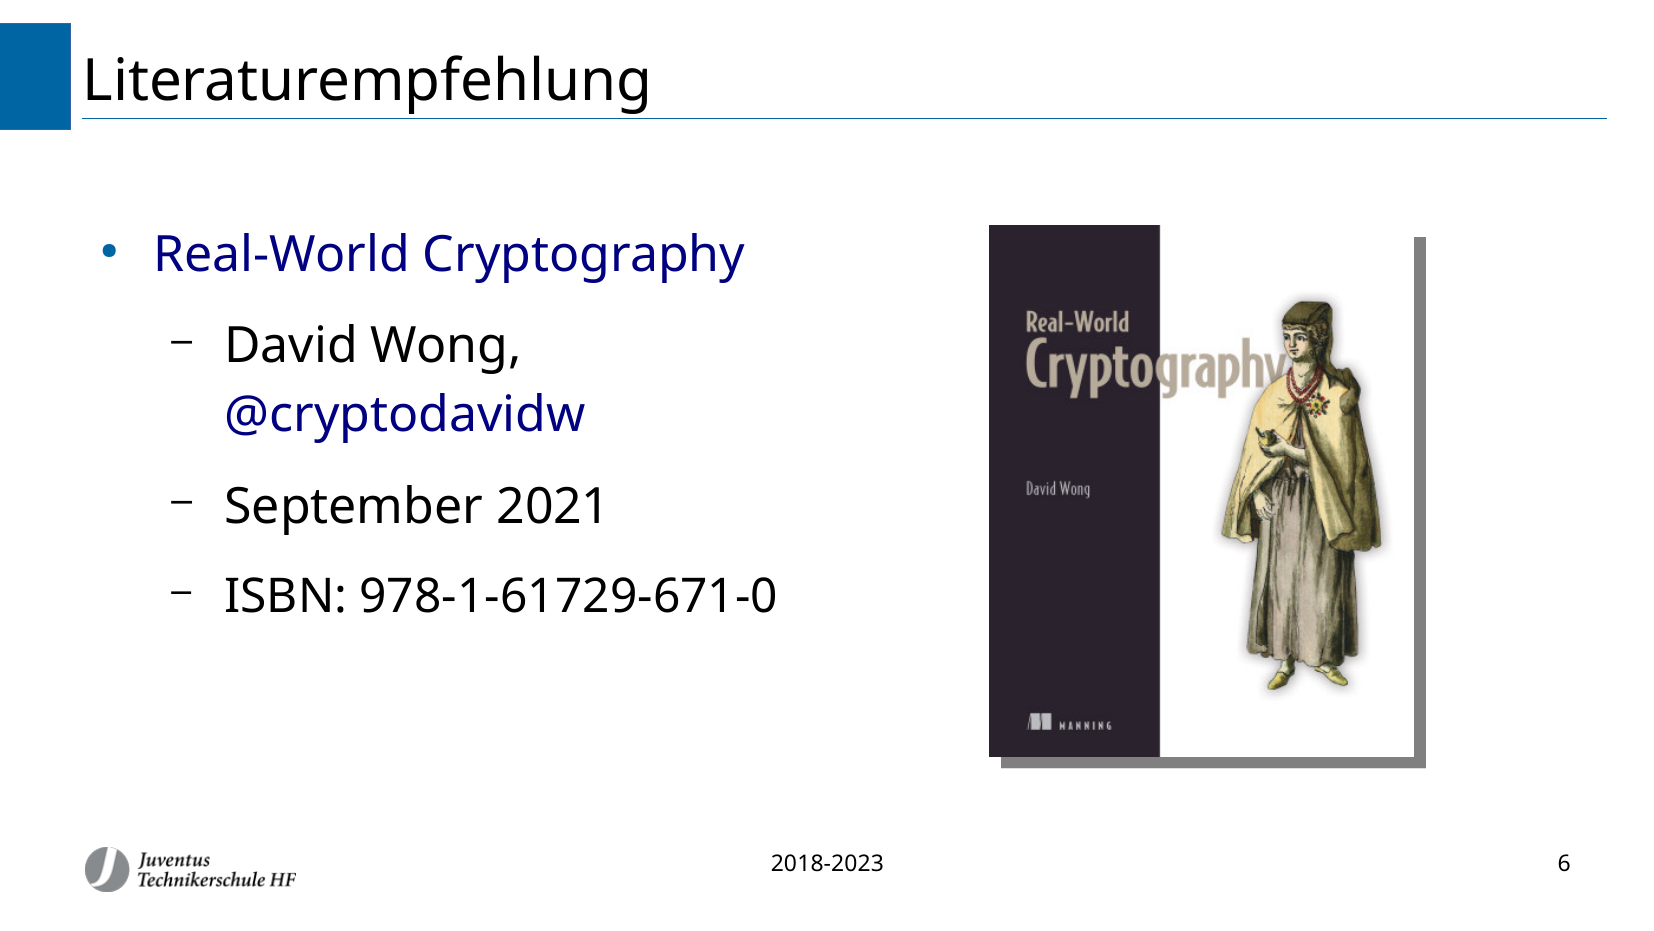

# Literaturempfehlung
Real-World Cryptography
David Wong, @cryptodavidw
September 2021
ISBN: 978-1-61729-671-0
2018-2023
6